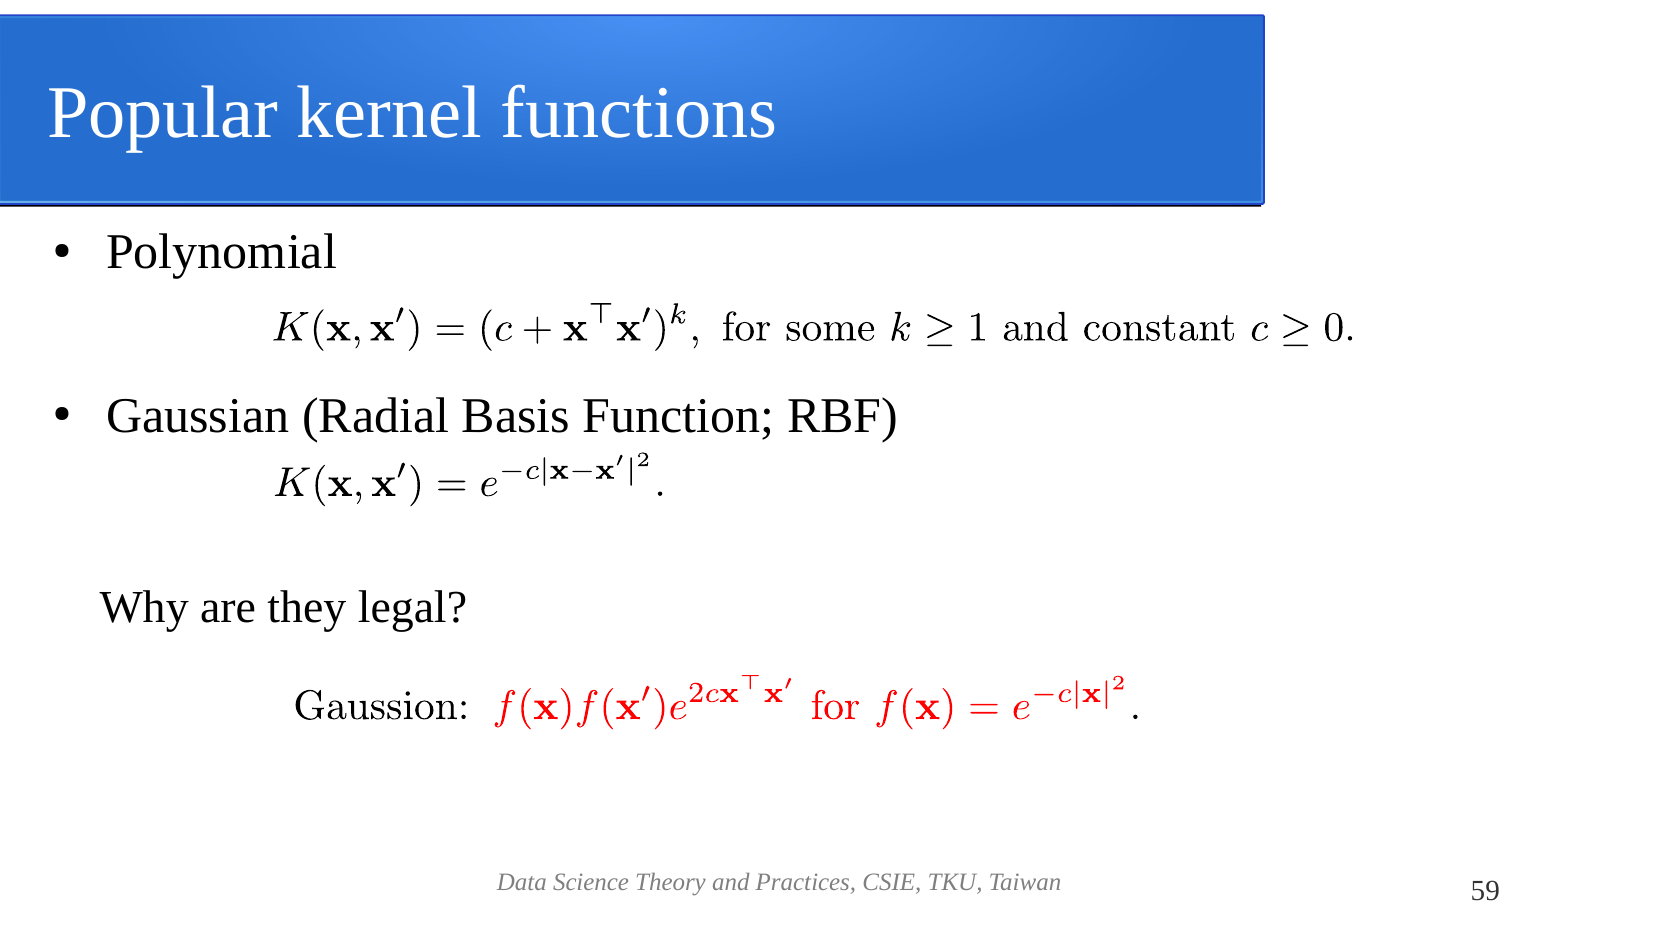

# Popular kernel functions
Polynomial
Gaussian (Radial Basis Function; RBF)
Why are they legal?
Data Science Theory and Practices, CSIE, TKU, Taiwan
59